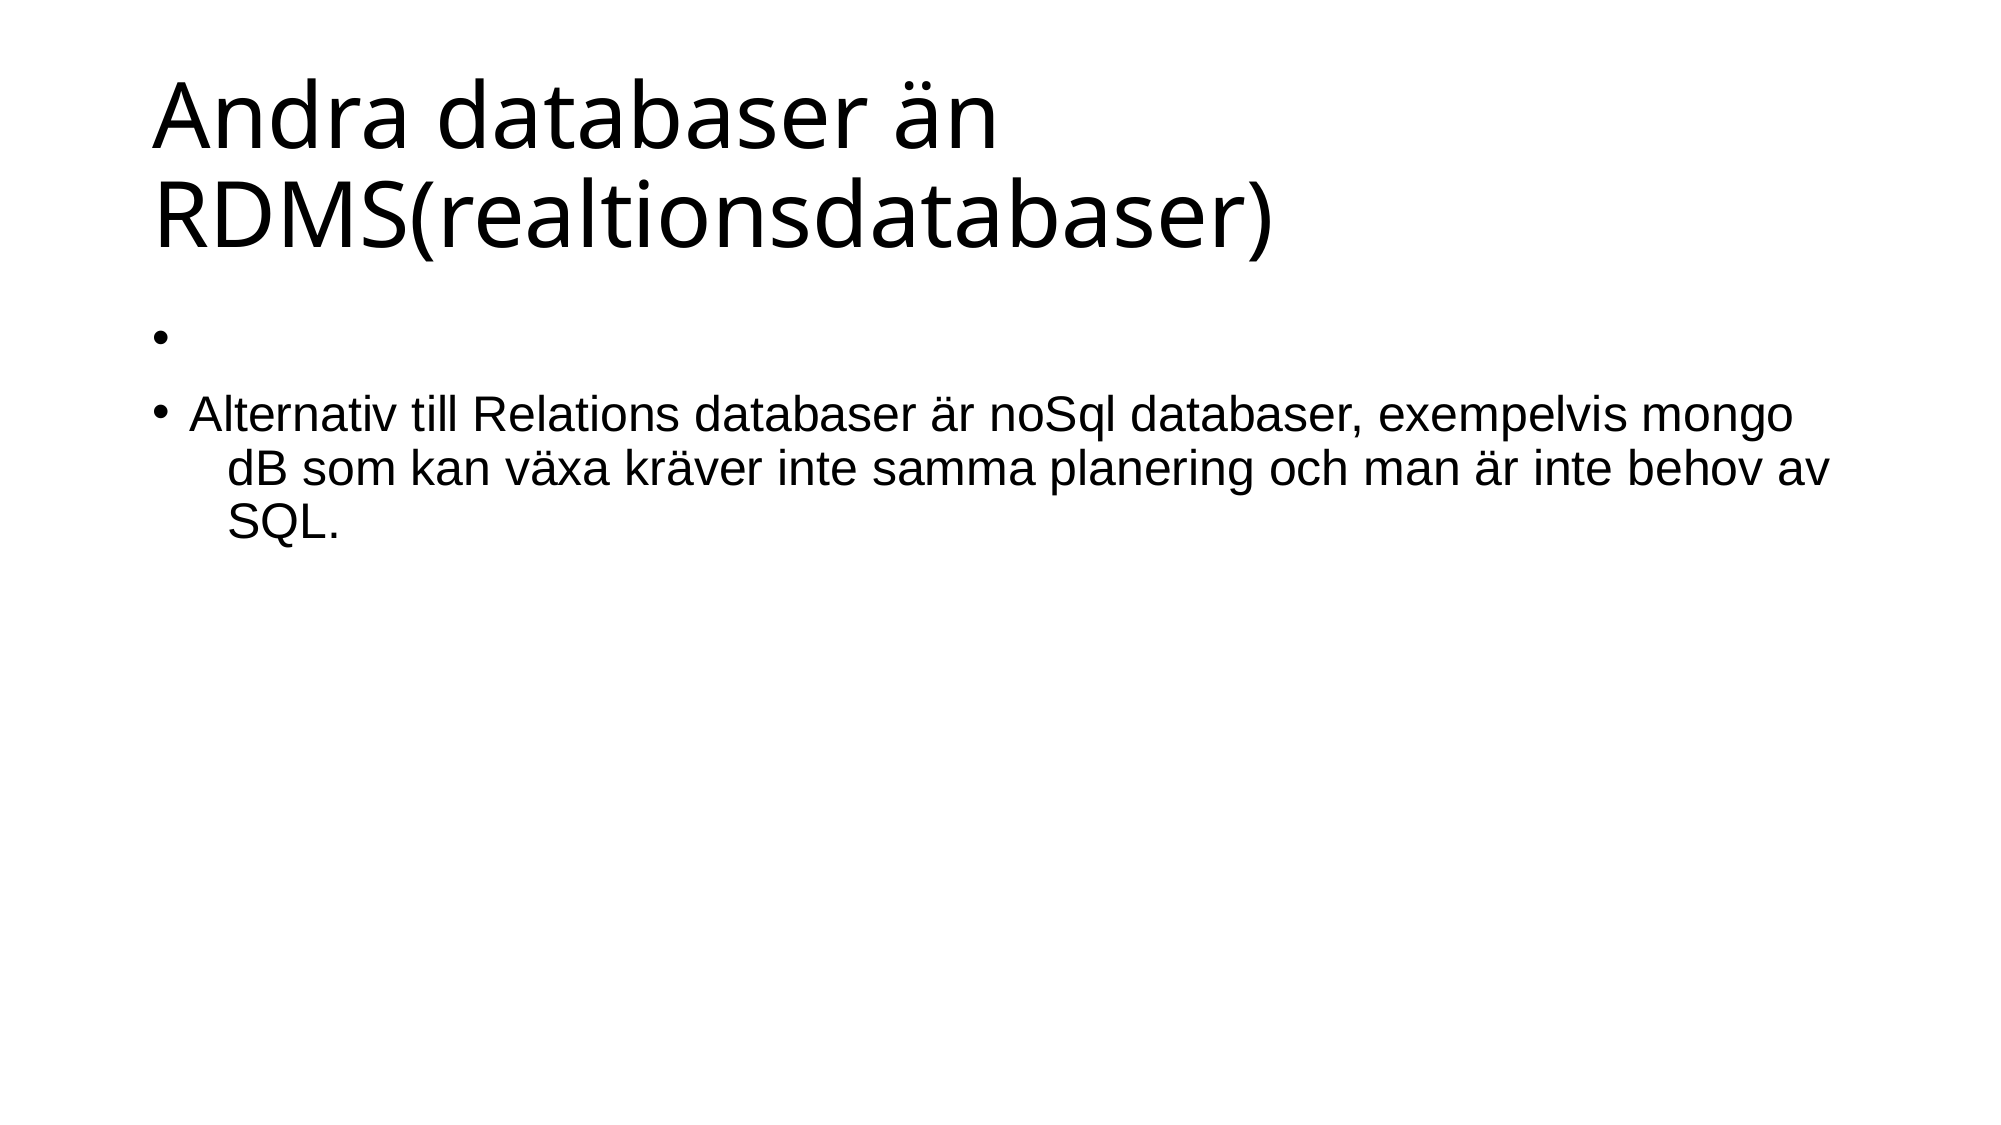

# Andra databaser än RDMS(realtionsdatabaser)
Alternativ till Relations databaser är noSql databaser, exempelvis mongo dB som kan växa kräver inte samma planering och man är inte behov av SQL.